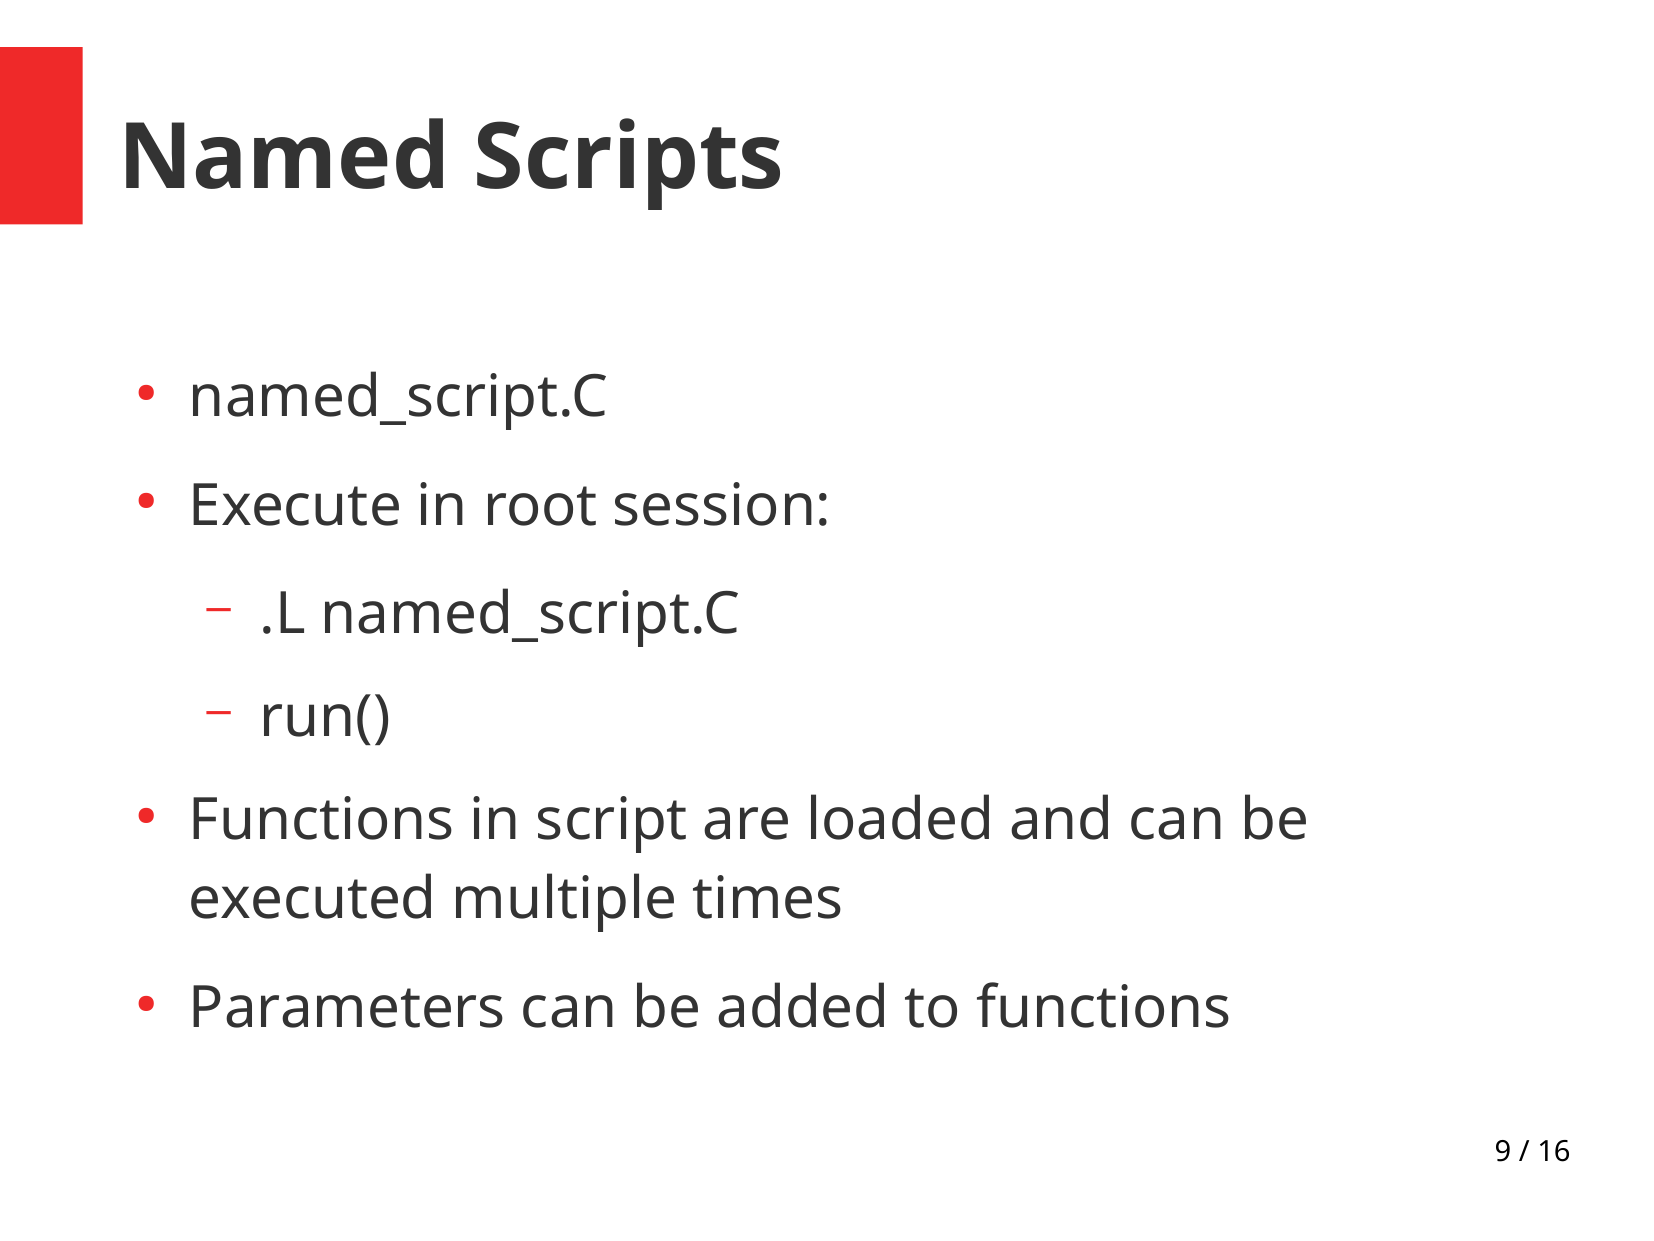

# Named Scripts
named_script.C
Execute in root session:
.L named_script.C
run()
Functions in script are loaded and can be executed multiple times
Parameters can be added to functions
9